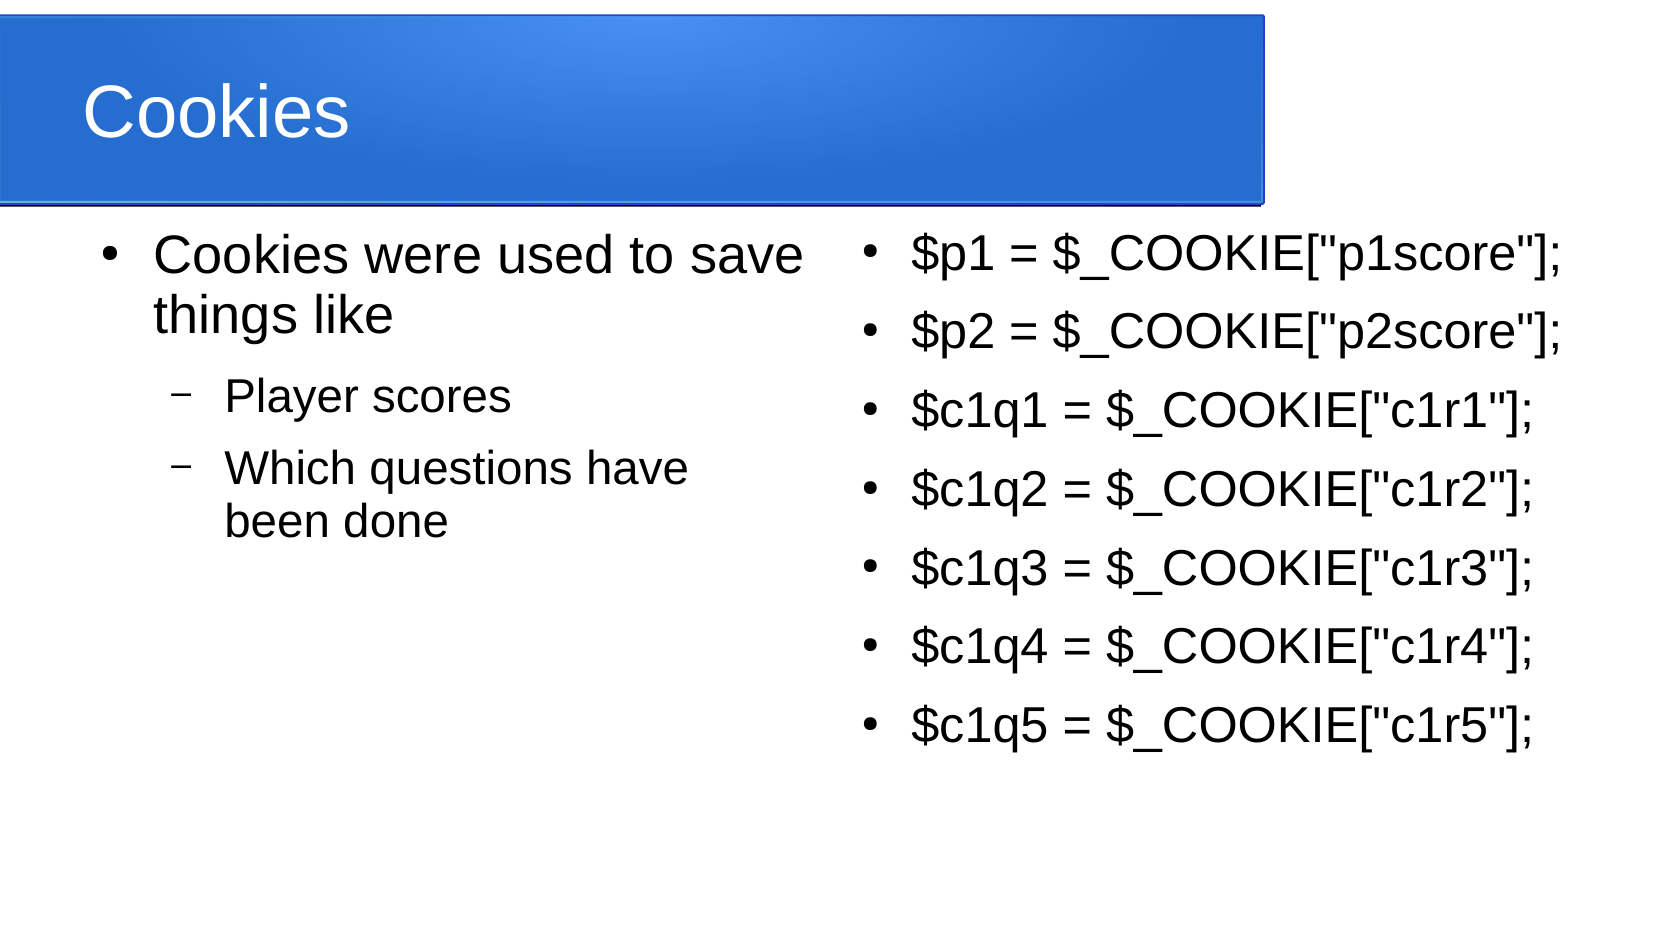

# Cookies
Cookies were used to save things like
Player scores
Which questions have been done
$p1 = $_COOKIE["p1score"];
$p2 = $_COOKIE["p2score"];
$c1q1 = $_COOKIE["c1r1"];
$c1q2 = $_COOKIE["c1r2"];
$c1q3 = $_COOKIE["c1r3"];
$c1q4 = $_COOKIE["c1r4"];
$c1q5 = $_COOKIE["c1r5"];